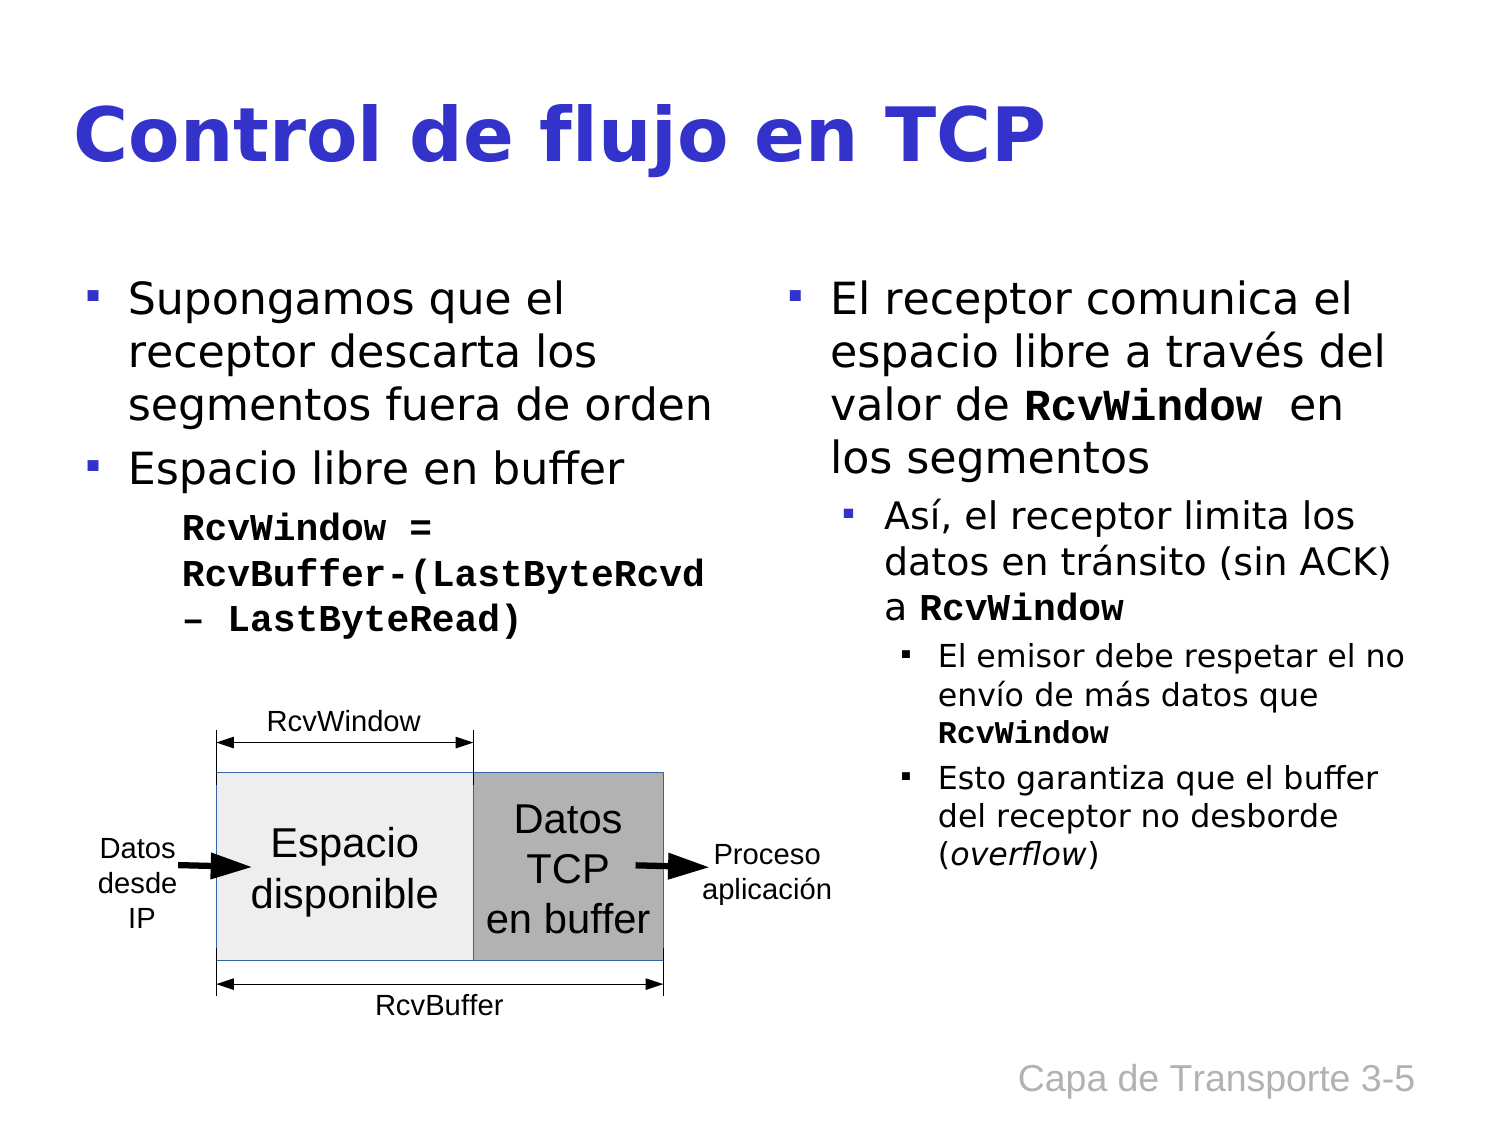

# Control de flujo en TCP
Supongamos que el receptor descarta los segmentos fuera de orden
Espacio libre en buffer
RcvWindow =
RcvBuffer-(LastByteRcvd – LastByteRead)
El receptor comunica el espacio libre a través del valor de RcvWindow en los segmentos
Así, el receptor limita los datos en tránsito (sin ACK) a RcvWindow
El emisor debe respetar el no envío de más datos que RcvWindow
Esto garantiza que el buffer del receptor no desborde (overflow)
Espacio
disponible
Datos
TCP
en buffer
Datos
desde
IP
Proceso aplicación
5